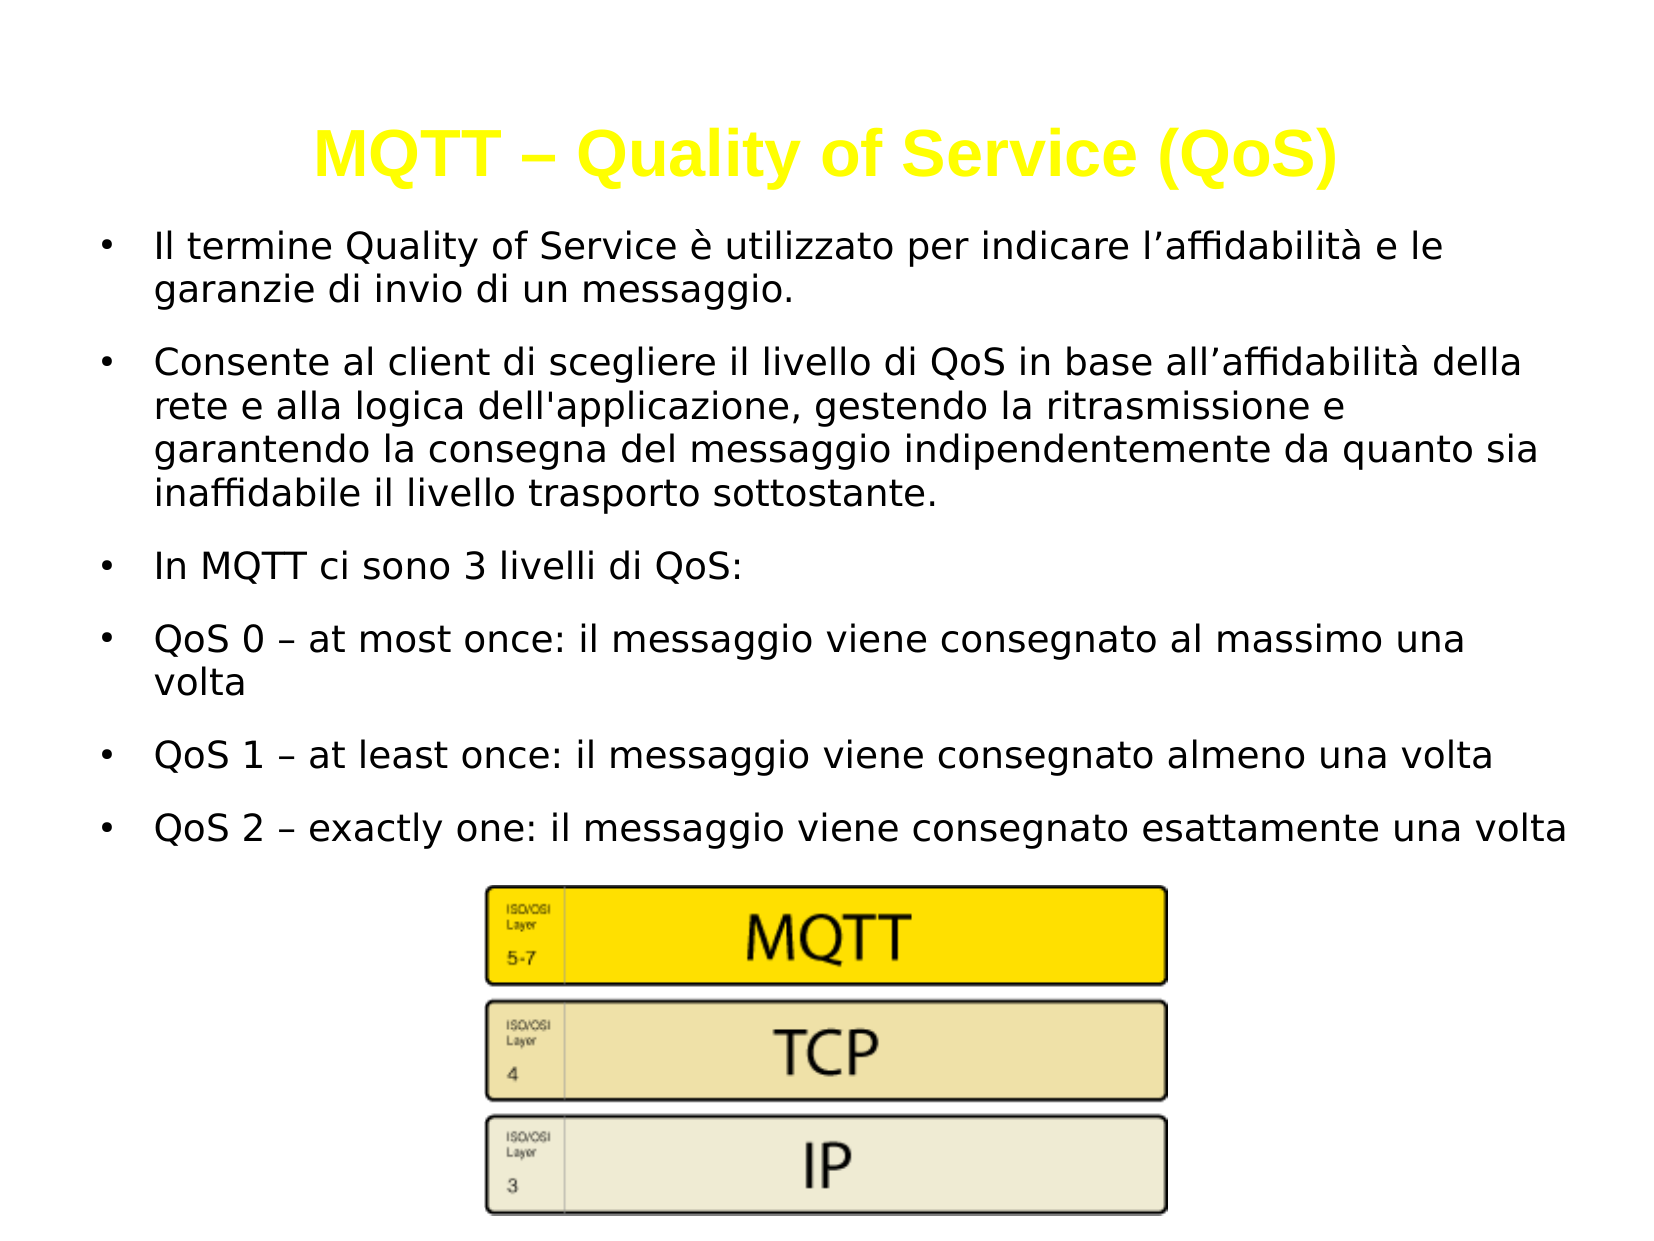

# MQTT – Quality of Service (QoS)
Il termine Quality of Service è utilizzato per indicare l’affidabilità e le garanzie di invio di un messaggio.
Consente al client di scegliere il livello di QoS in base all’affidabilità della rete e alla logica dell'applicazione, gestendo la ritrasmissione e garantendo la consegna del messaggio indipendentemente da quanto sia inaffidabile il livello trasporto sottostante.
In MQTT ci sono 3 livelli di QoS:
QoS 0 – at most once: il messaggio viene consegnato al massimo una volta
QoS 1 – at least once: il messaggio viene consegnato almeno una volta
QoS 2 – exactly one: il messaggio viene consegnato esattamente una volta